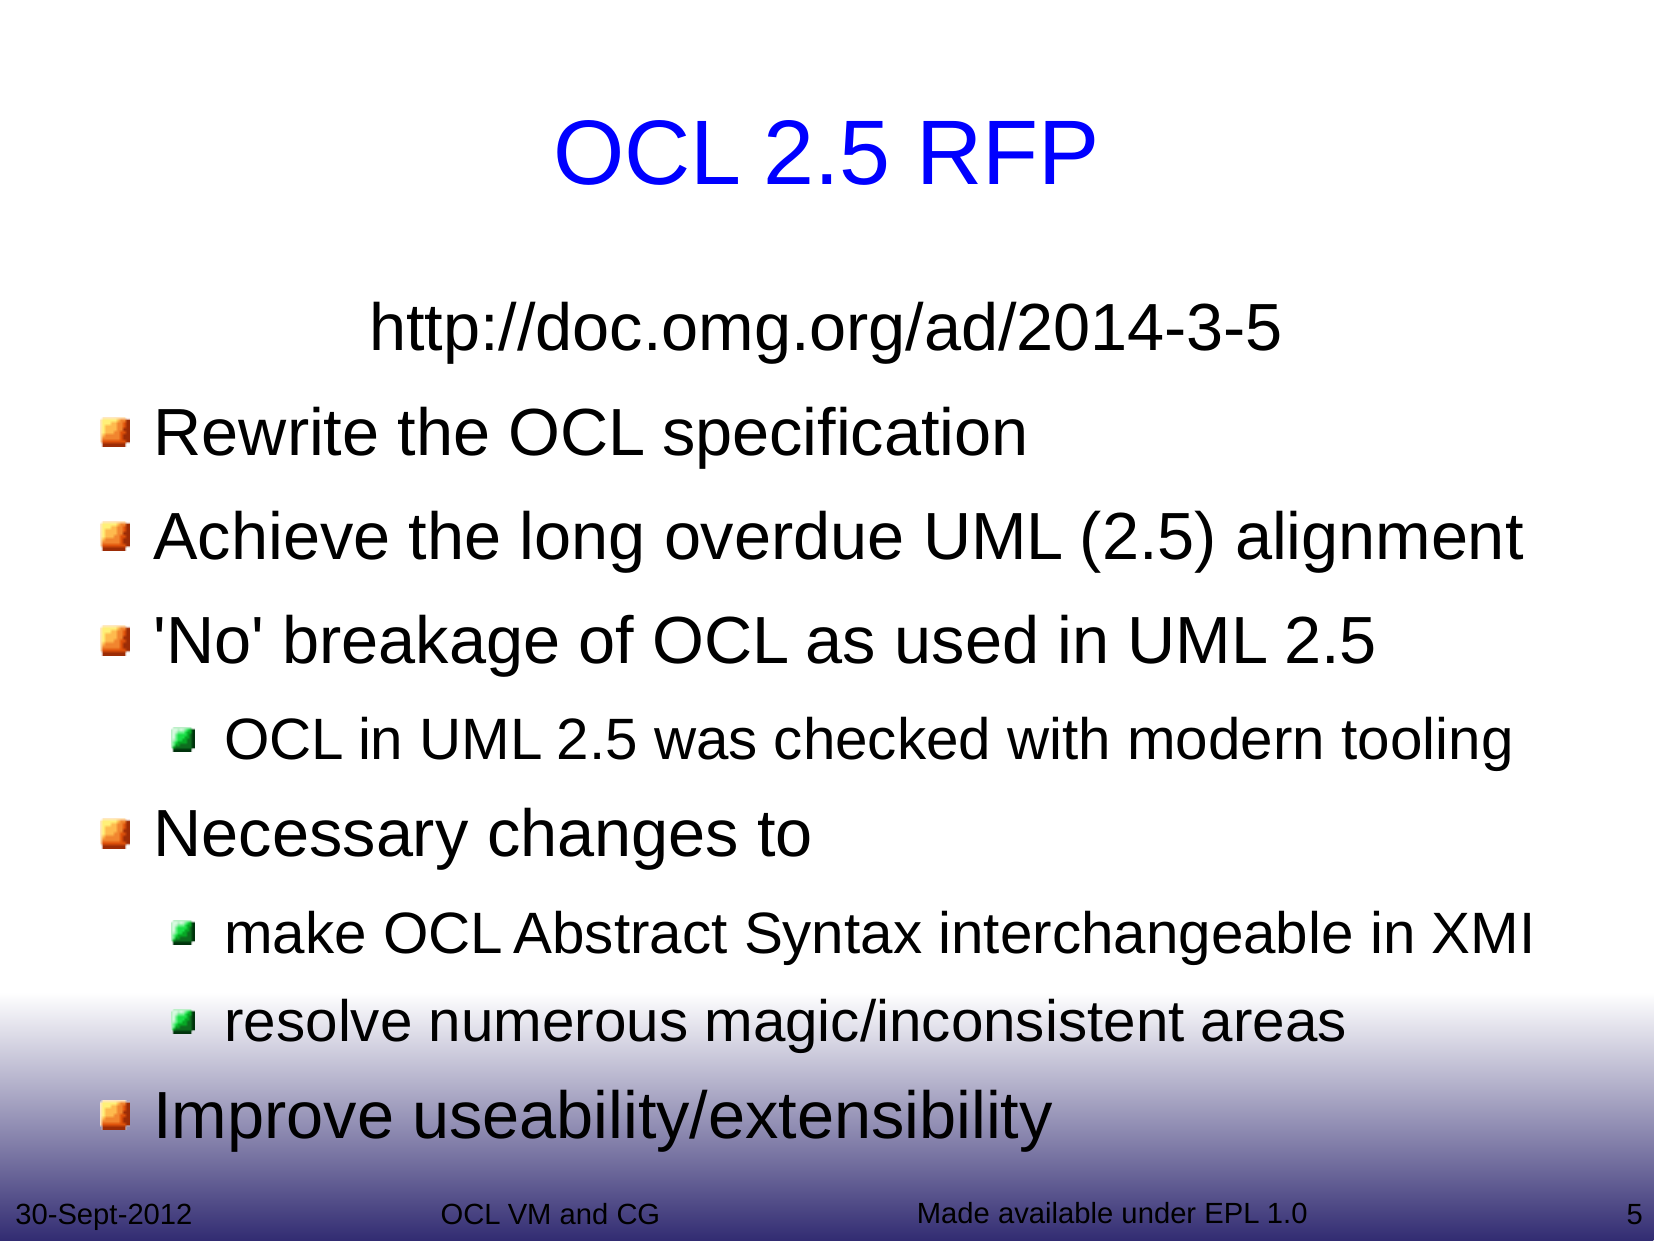

# OCL 2.5 RFP
http://doc.omg.org/ad/2014-3-5
Rewrite the OCL specification
Achieve the long overdue UML (2.5) alignment
'No' breakage of OCL as used in UML 2.5
OCL in UML 2.5 was checked with modern tooling
Necessary changes to
make OCL Abstract Syntax interchangeable in XMI
resolve numerous magic/inconsistent areas
Improve useability/extensibility
30-Sept-2012
OCL VM and CG
5